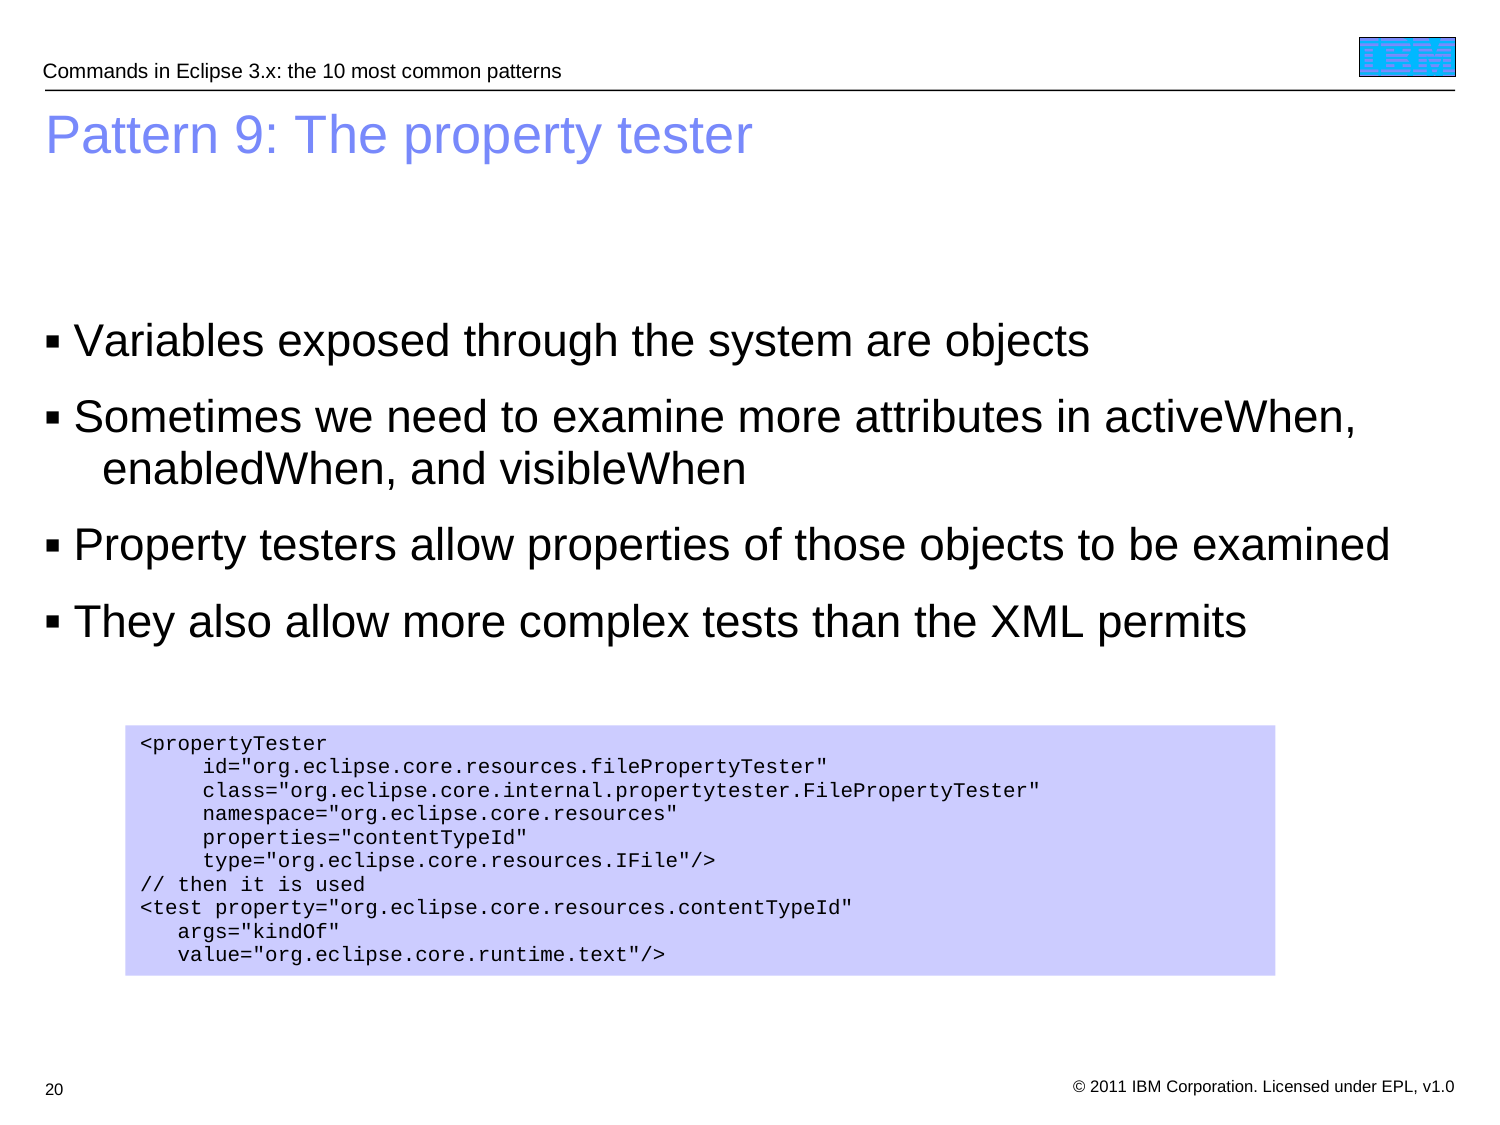

Commands in Eclipse 3.x: the 10 most common patterns
# Pattern 9: The property tester
Variables exposed through the system are objects
Sometimes we need to examine more attributes in activeWhen, enabledWhen, and visibleWhen
Property testers allow properties of those objects to be examined
They also allow more complex tests than the XML permits
<propertyTester
 id="org.eclipse.core.resources.filePropertyTester"
 class="org.eclipse.core.internal.propertytester.FilePropertyTester"
 namespace="org.eclipse.core.resources"
 properties="contentTypeId"
 type="org.eclipse.core.resources.IFile"/>
// then it is used
<test property="org.eclipse.core.resources.contentTypeId"
 args="kindOf"
 value="org.eclipse.core.runtime.text"/>
20